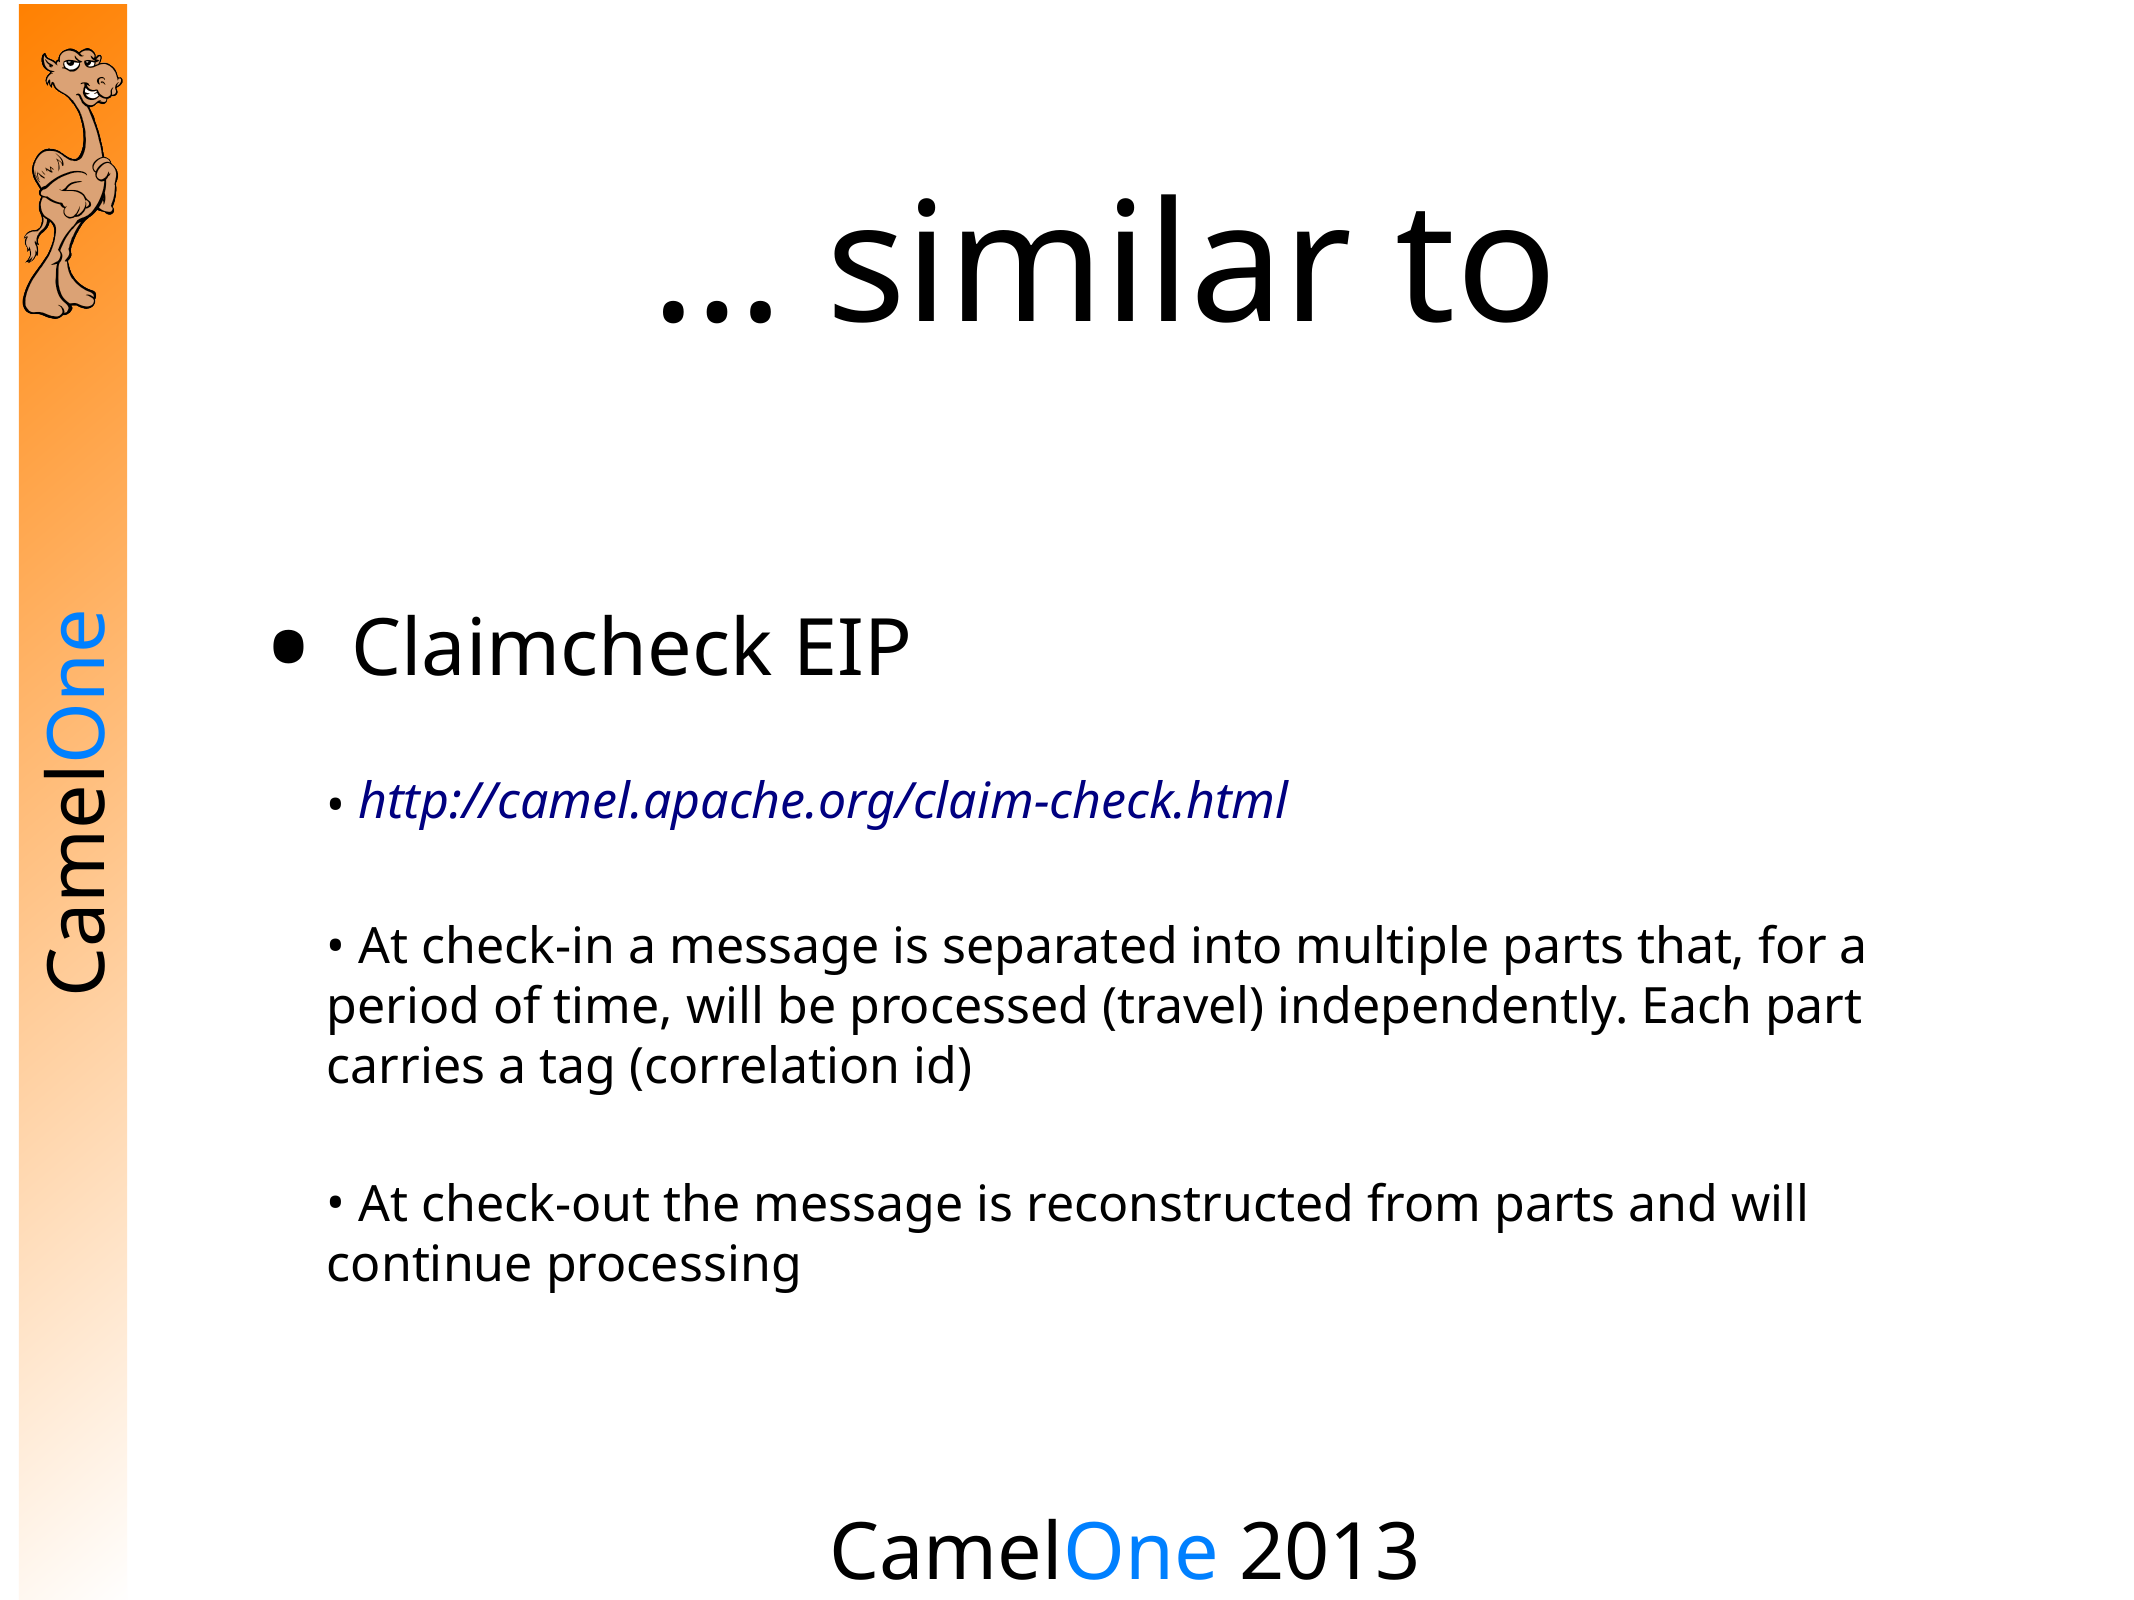

# … similar to
Claimcheck EIP
 http://camel.apache.org/claim-check.html
 At check-in a message is separated into multiple parts that, for a period of time, will be processed (travel) independently. Each part carries a tag (correlation id)
 At check-out the message is reconstructed from parts and will continue processing